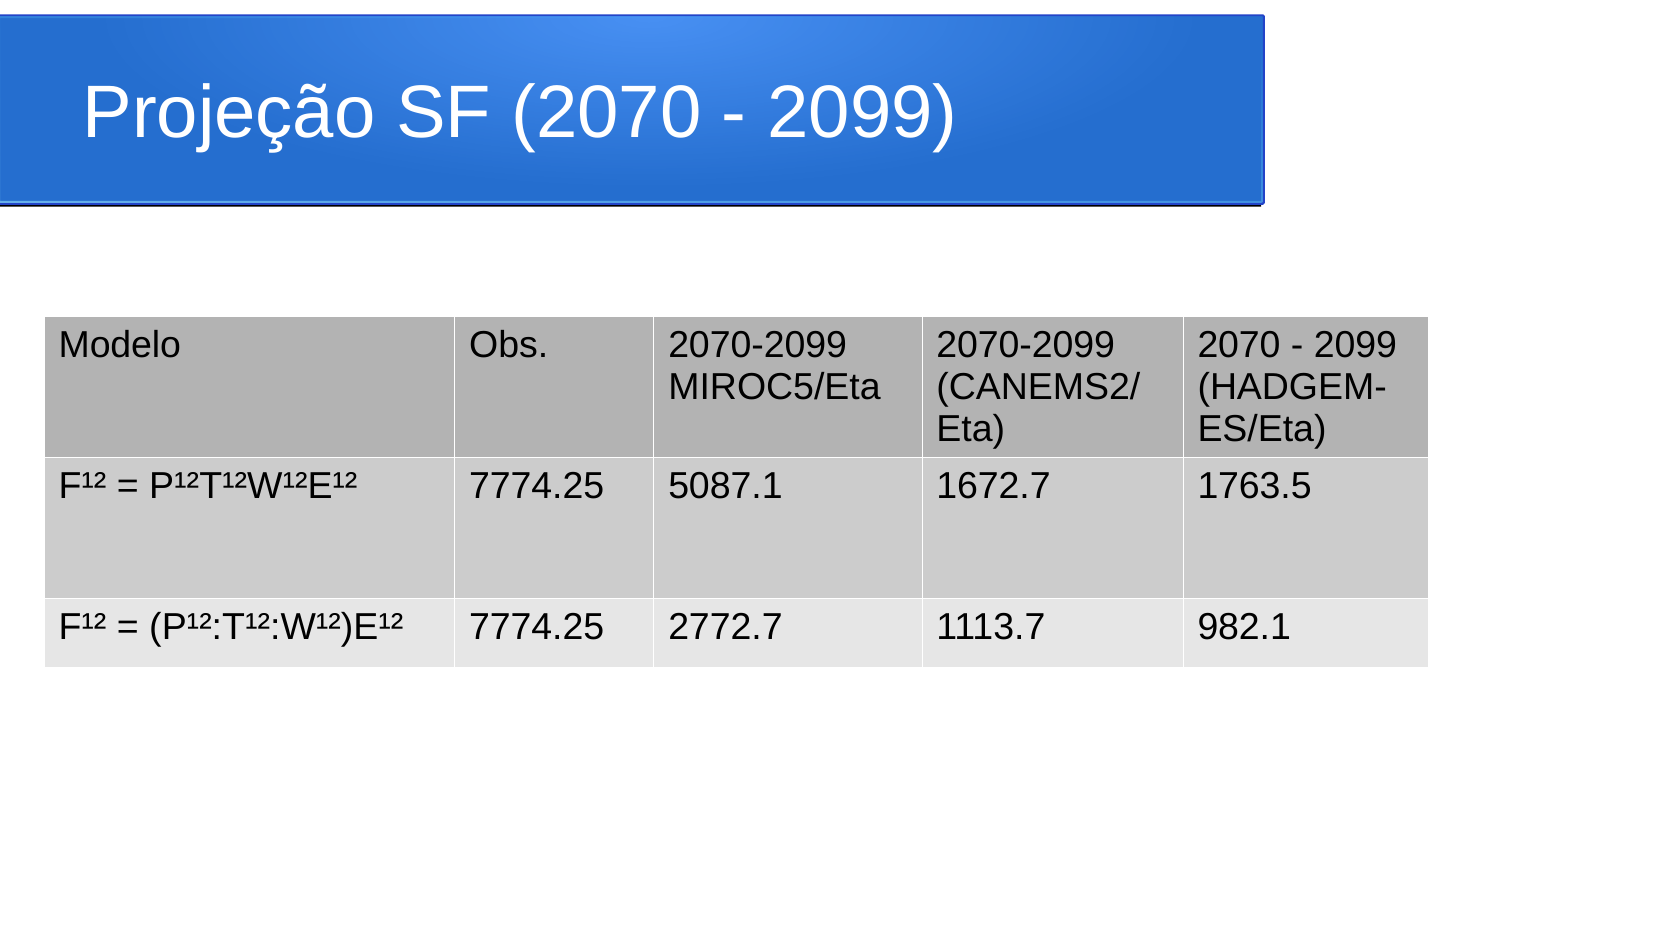

# Projeção SF (2070 - 2099)
| Modelo | Obs. | 2070-2099 MIROC5/Eta | 2070-2099 (CANEMS2/Eta) | 2070 - 2099 (HADGEM-ES/Eta) |
| --- | --- | --- | --- | --- |
| F¹² = P¹²T¹²W¹²E¹² | 7774.25 | 5087.1 | 1672.7 | 1763.5 |
| F¹² = (P¹²:T¹²:W¹²)E¹² | 7774.25 | 2772.7 | 1113.7 | 982.1 |